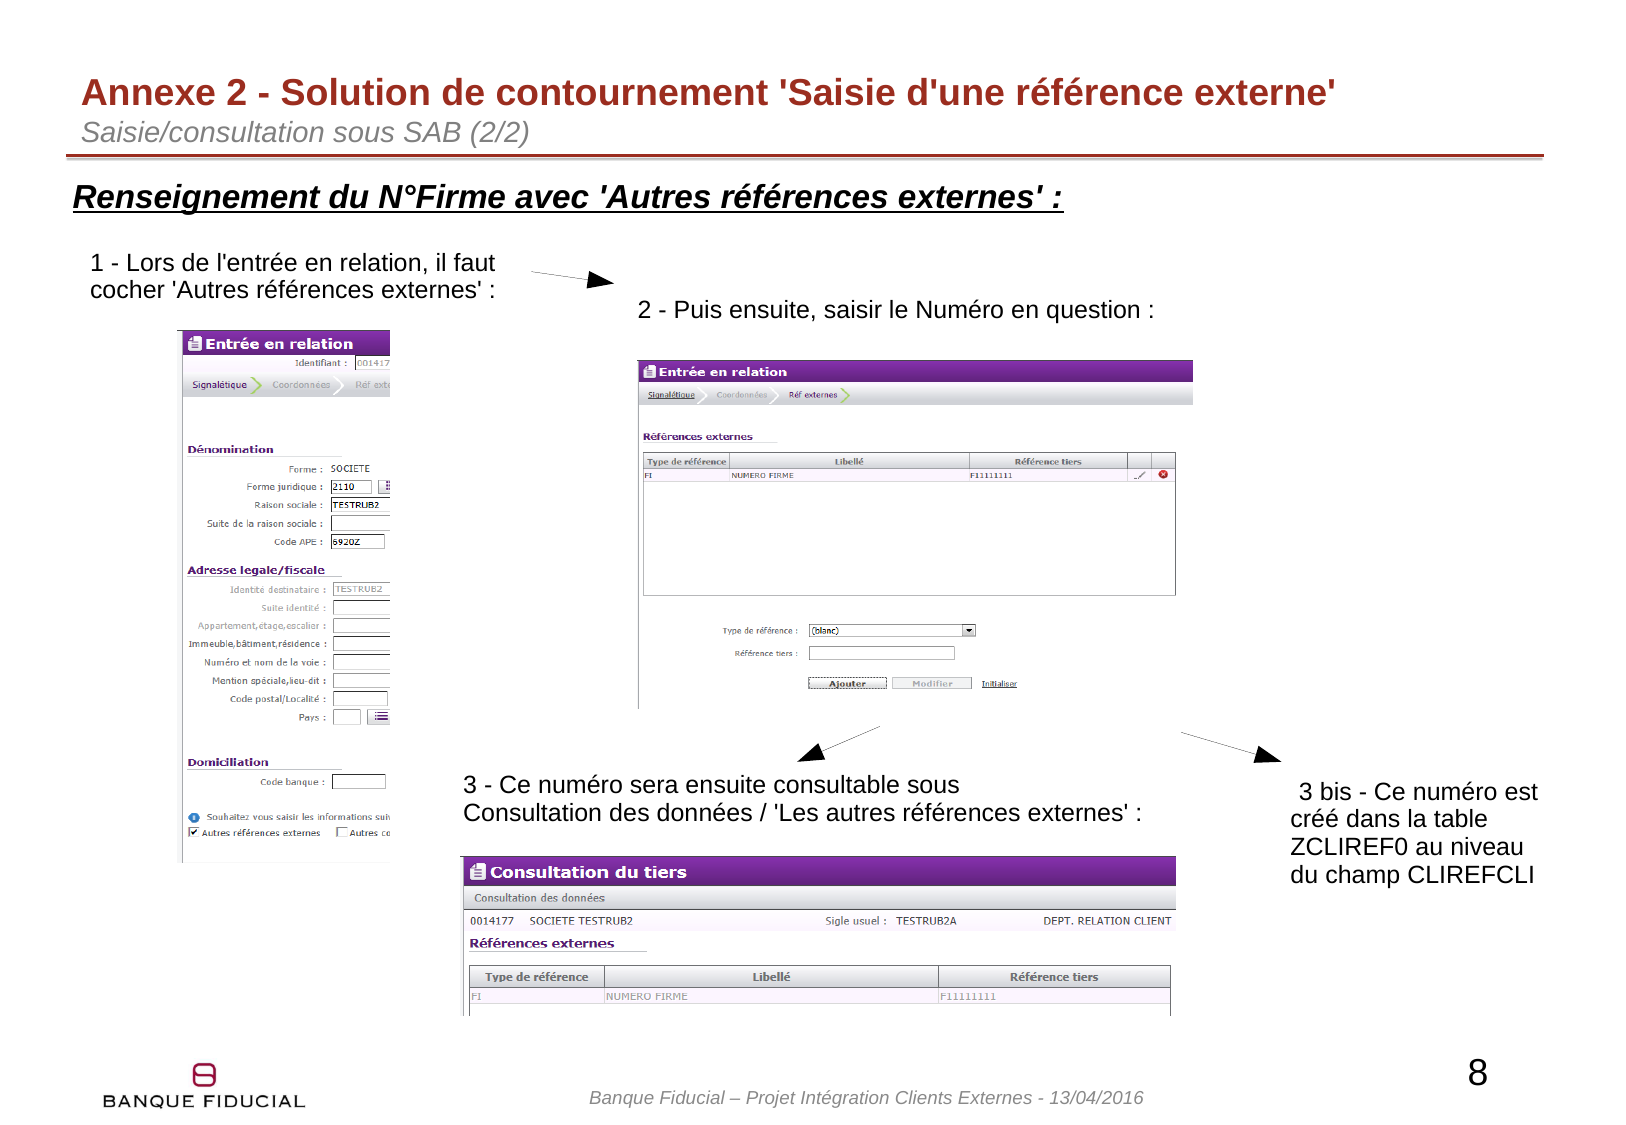

# Annexe 2 - Solution de contournement 'Saisie d'une référence externe' Saisie/consultation sous SAB (2/2)
Renseignement du N°Firme avec 'Autres références externes' :
1 - Lors de l'entrée en relation, il faut cocher 'Autres références externes' :
2 - Puis ensuite, saisir le Numéro en question :
3 - Ce numéro sera ensuite consultable sous
Consultation des données / 'Les autres références externes' :
3 bis - Ce numéro est créé dans la table ZCLIREF0 au niveau du champ CLIREFCLI